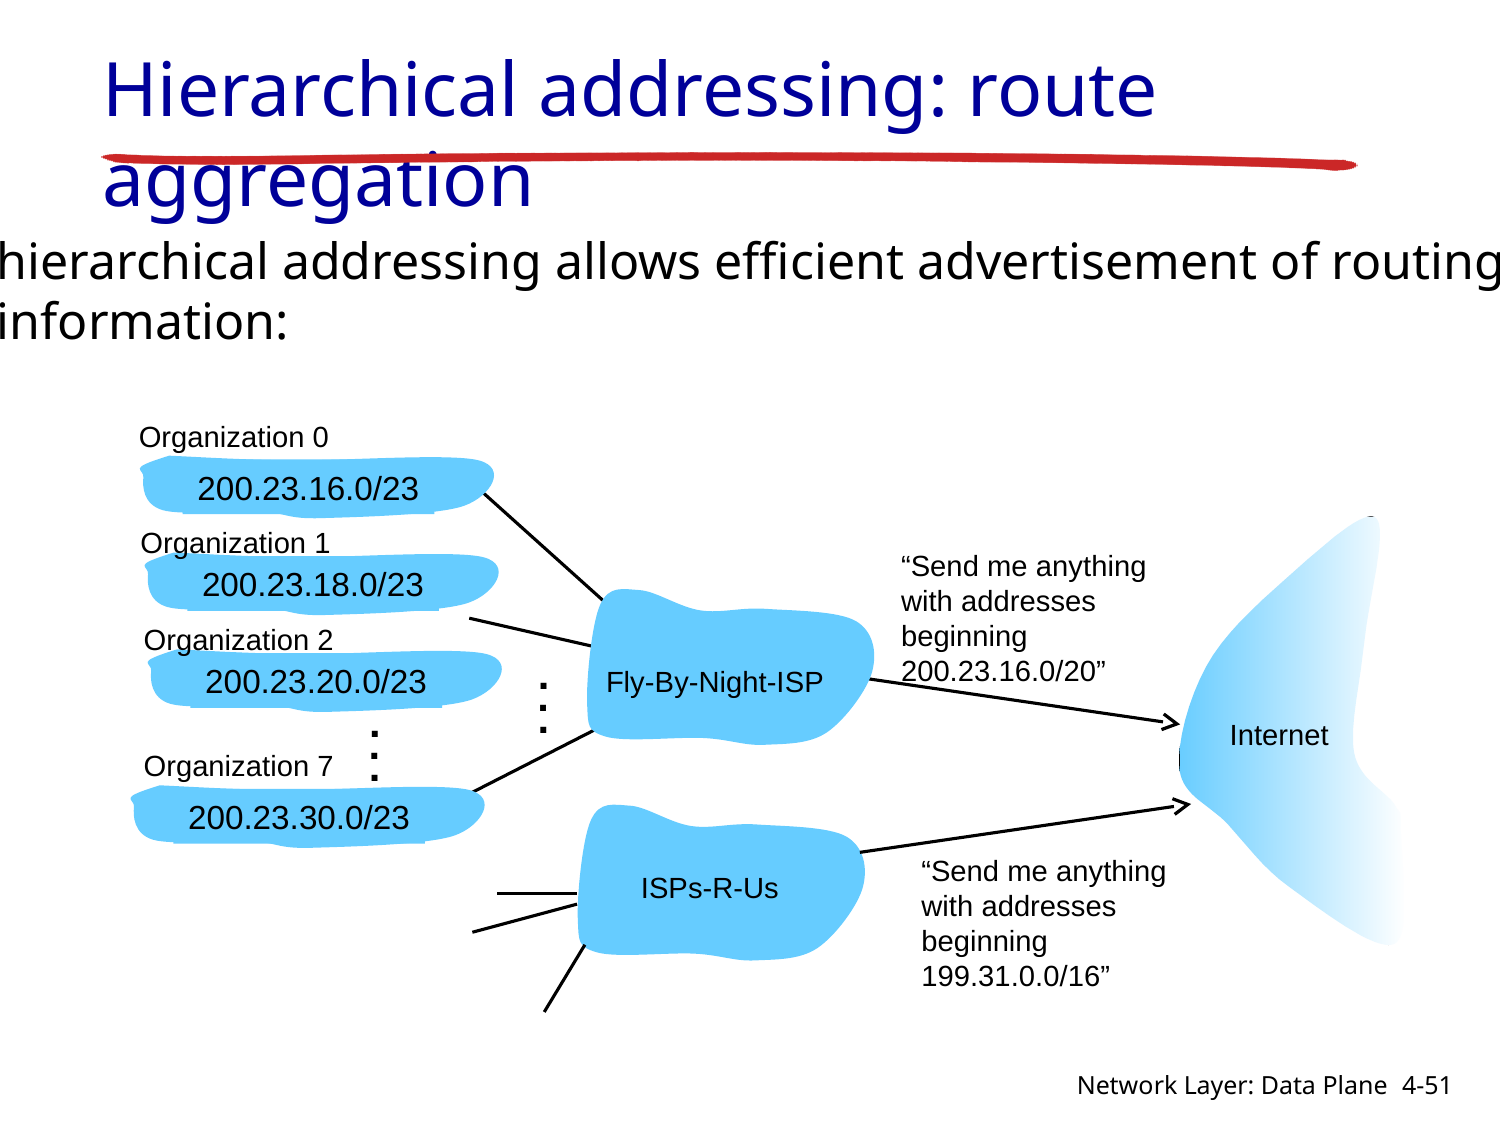

# Hierarchical addressing: route aggregation
hierarchical addressing allows efficient advertisement of routing
information:
Organization 0
200.23.16.0/23
Organization 1
“Send me anything
with addresses
beginning
200.23.16.0/20”
200.23.18.0/23
Organization 2
.
.
.
200.23.20.0/23
Fly-By-Night-ISP
.
.
.
Internet
Organization 7
200.23.30.0/23
“Send me anything
with addresses
beginning
199.31.0.0/16”
ISPs-R-Us
Network Layer: Data Plane